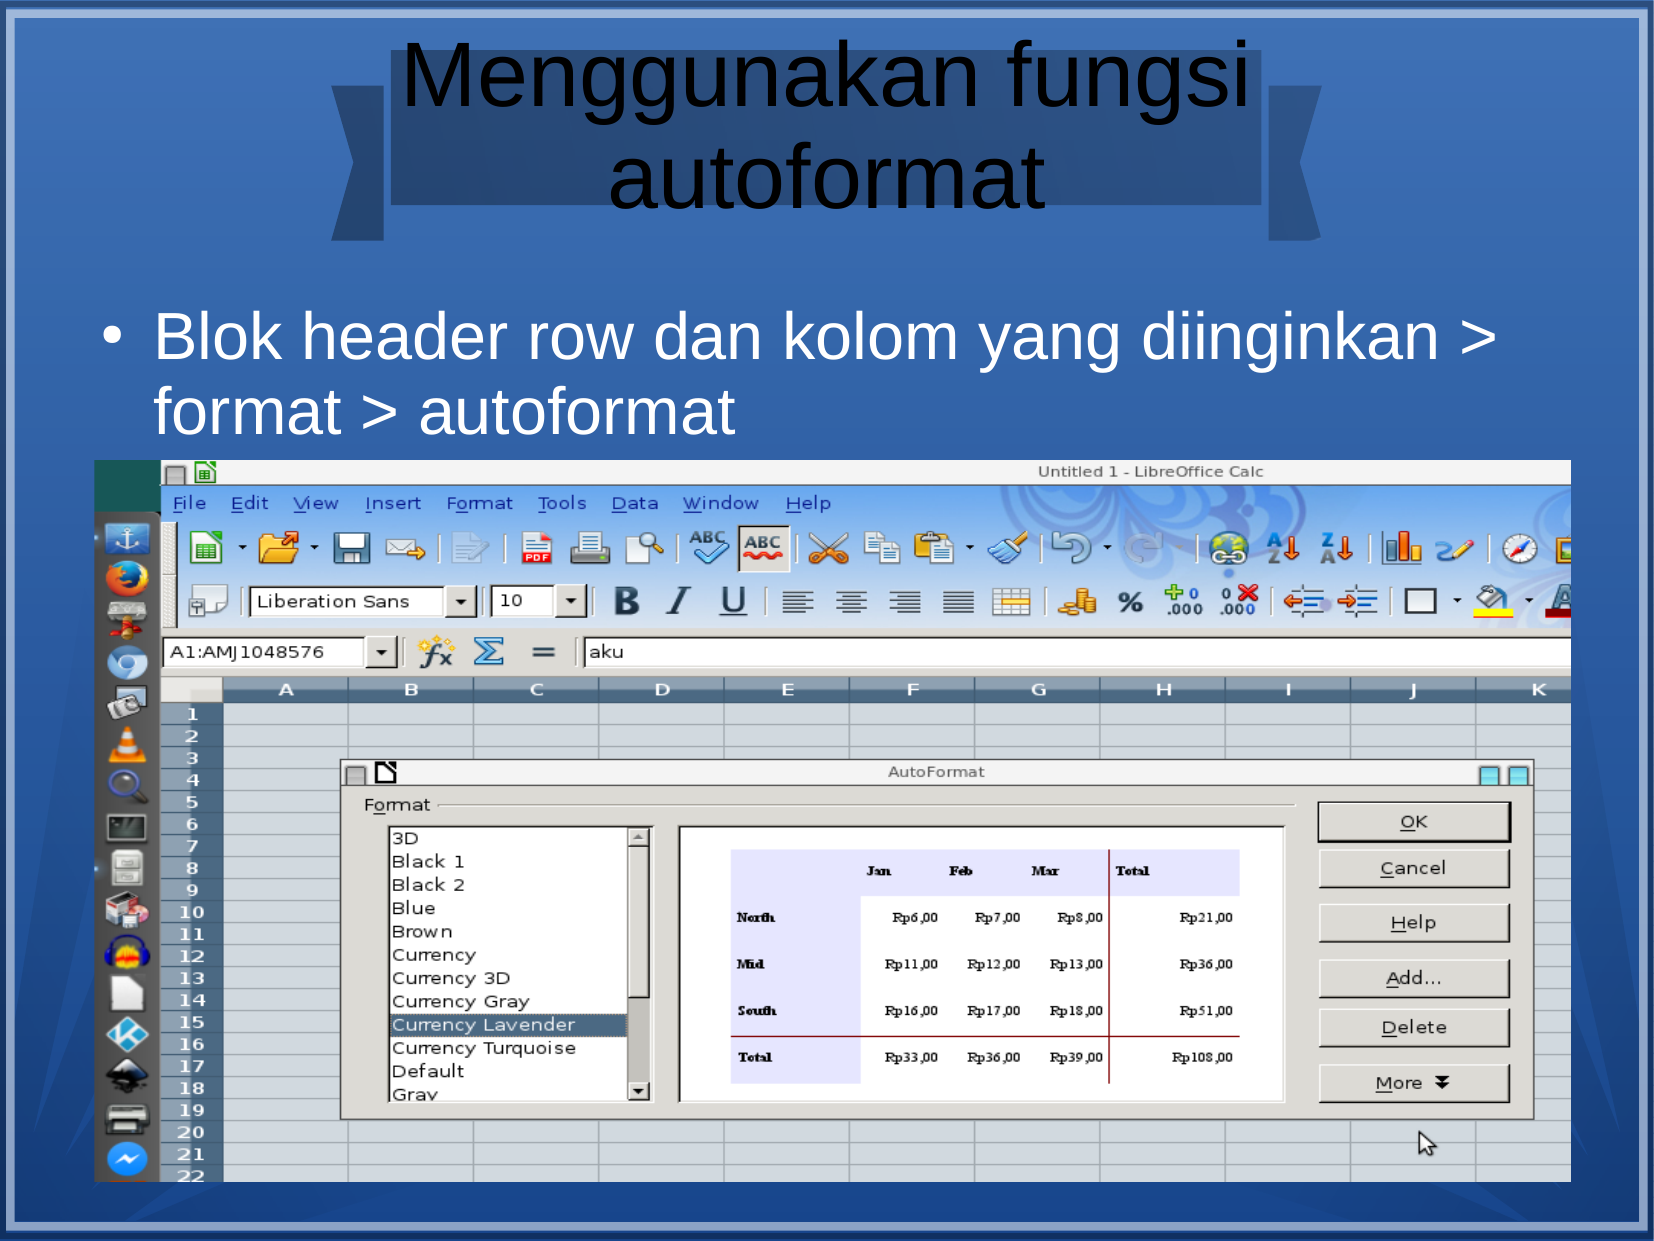

# Menggunakan fungsi autoformat
Blok header row dan kolom yang diinginkan > format > autoformat